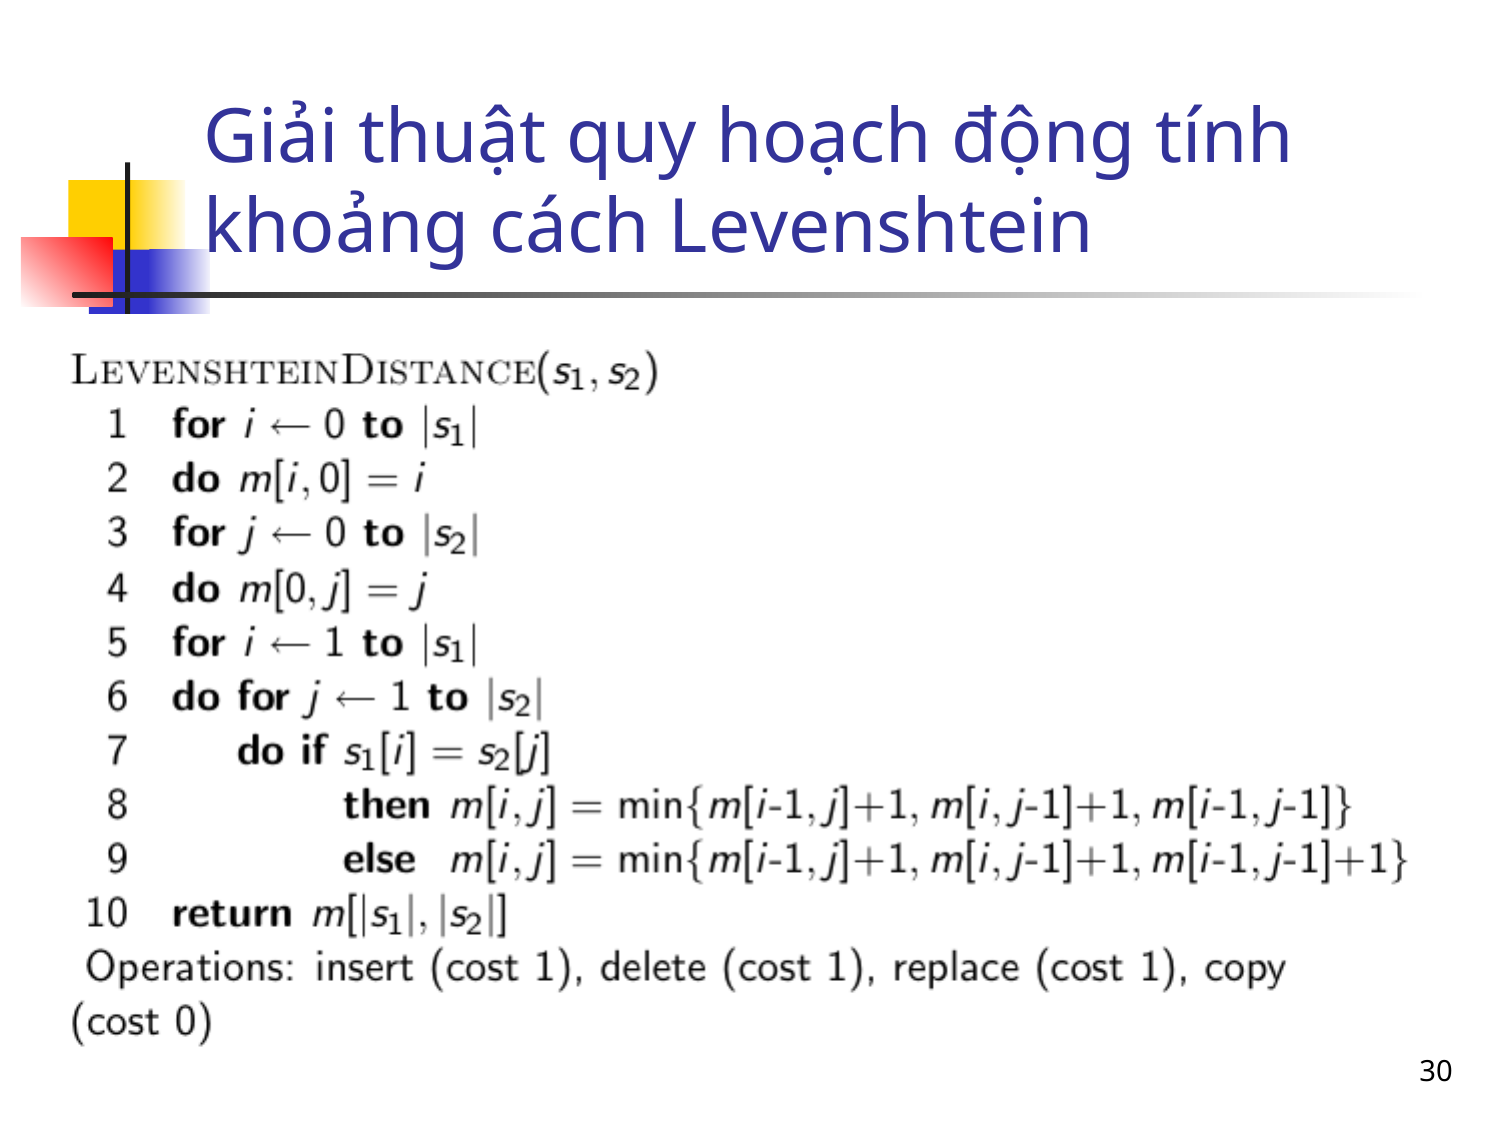

# Giải thuật quy hoạch động tính khoảng cách Levenshtein